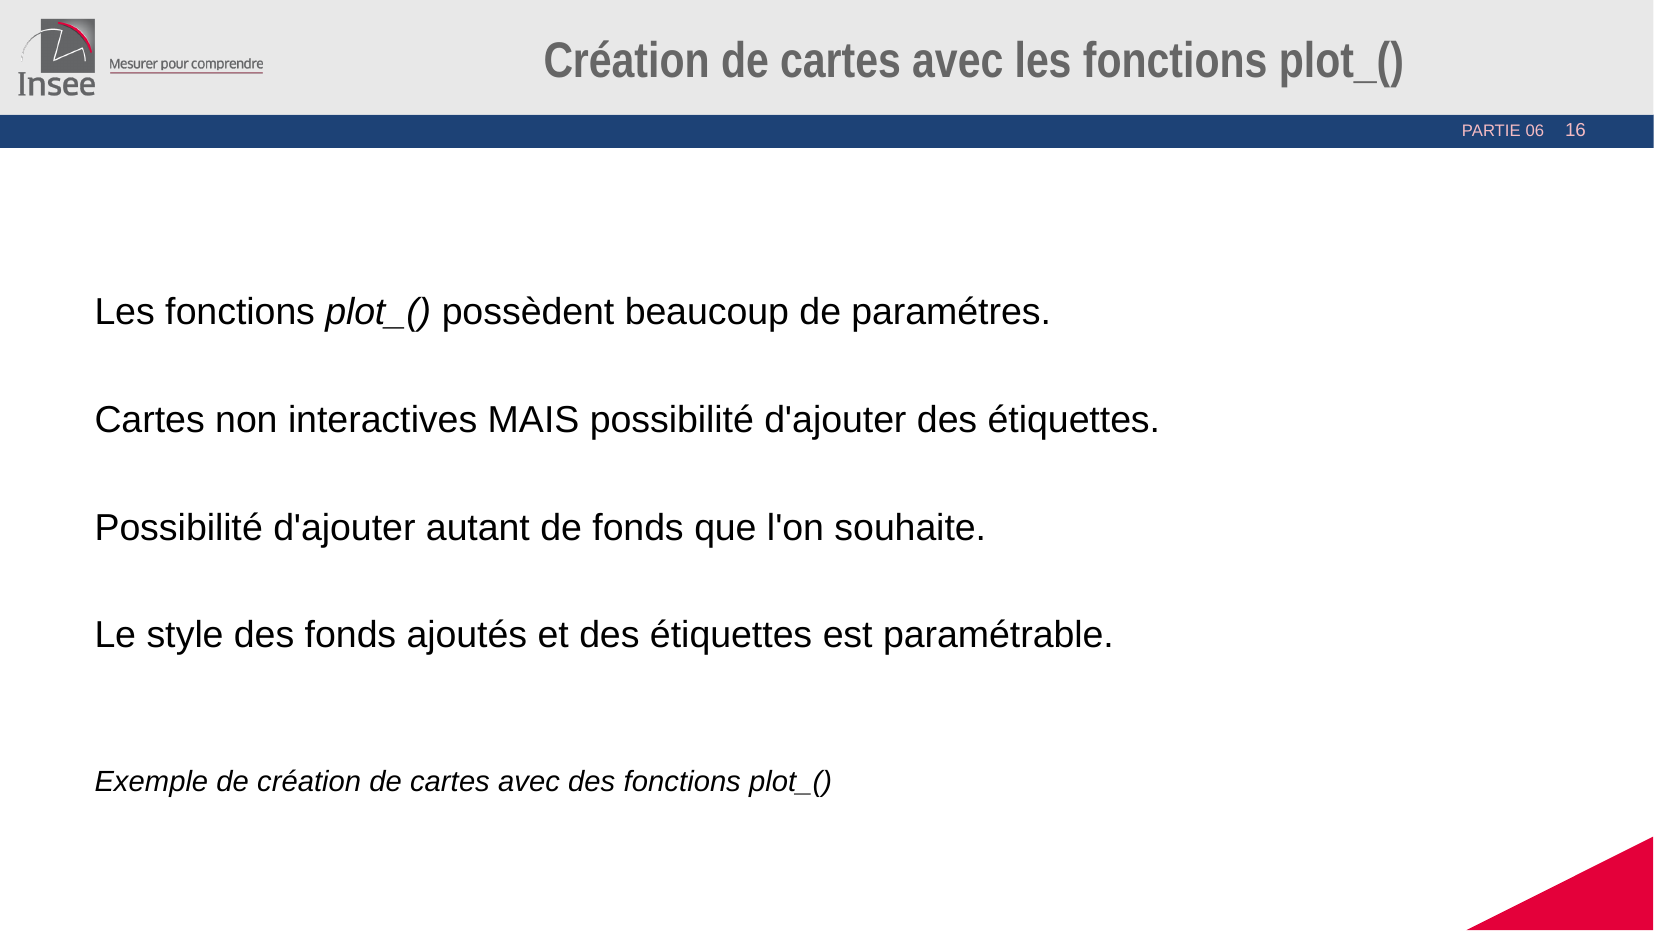

# Création de cartes avec les fonctions plot_()
PARTIE 06
16
Les fonctions plot_() possèdent beaucoup de paramétres.
Cartes non interactives MAIS possibilité d'ajouter des étiquettes.
Possibilité d'ajouter autant de fonds que l'on souhaite.
Le style des fonds ajoutés et des étiquettes est paramétrable.
Exemple de création de cartes avec des fonctions plot_()